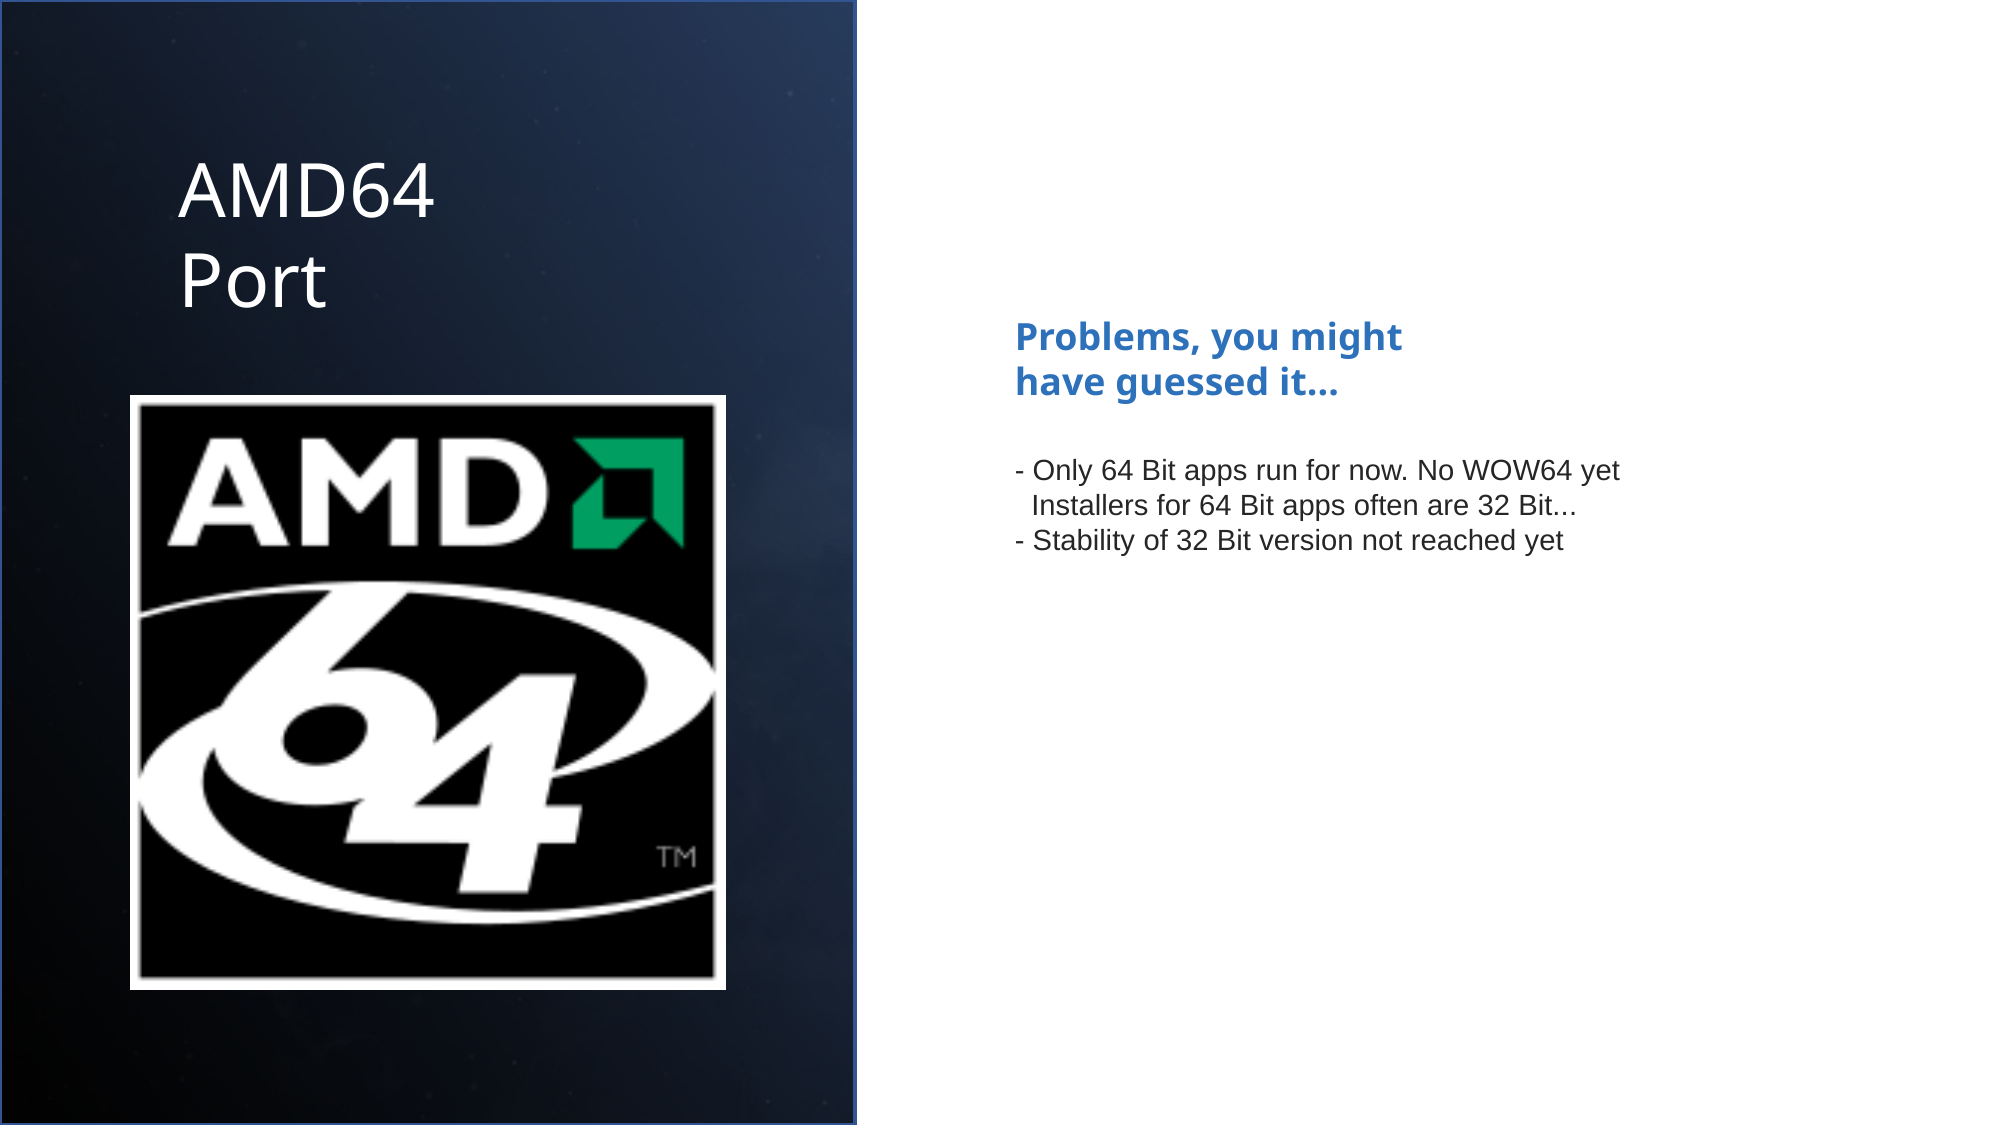

AMD64 Port
Problems, you might have guessed it...
- Only 64 Bit apps run for now. No WOW64 yet
 Installers for 64 Bit apps often are 32 Bit...
- Stability of 32 Bit version not reached yet